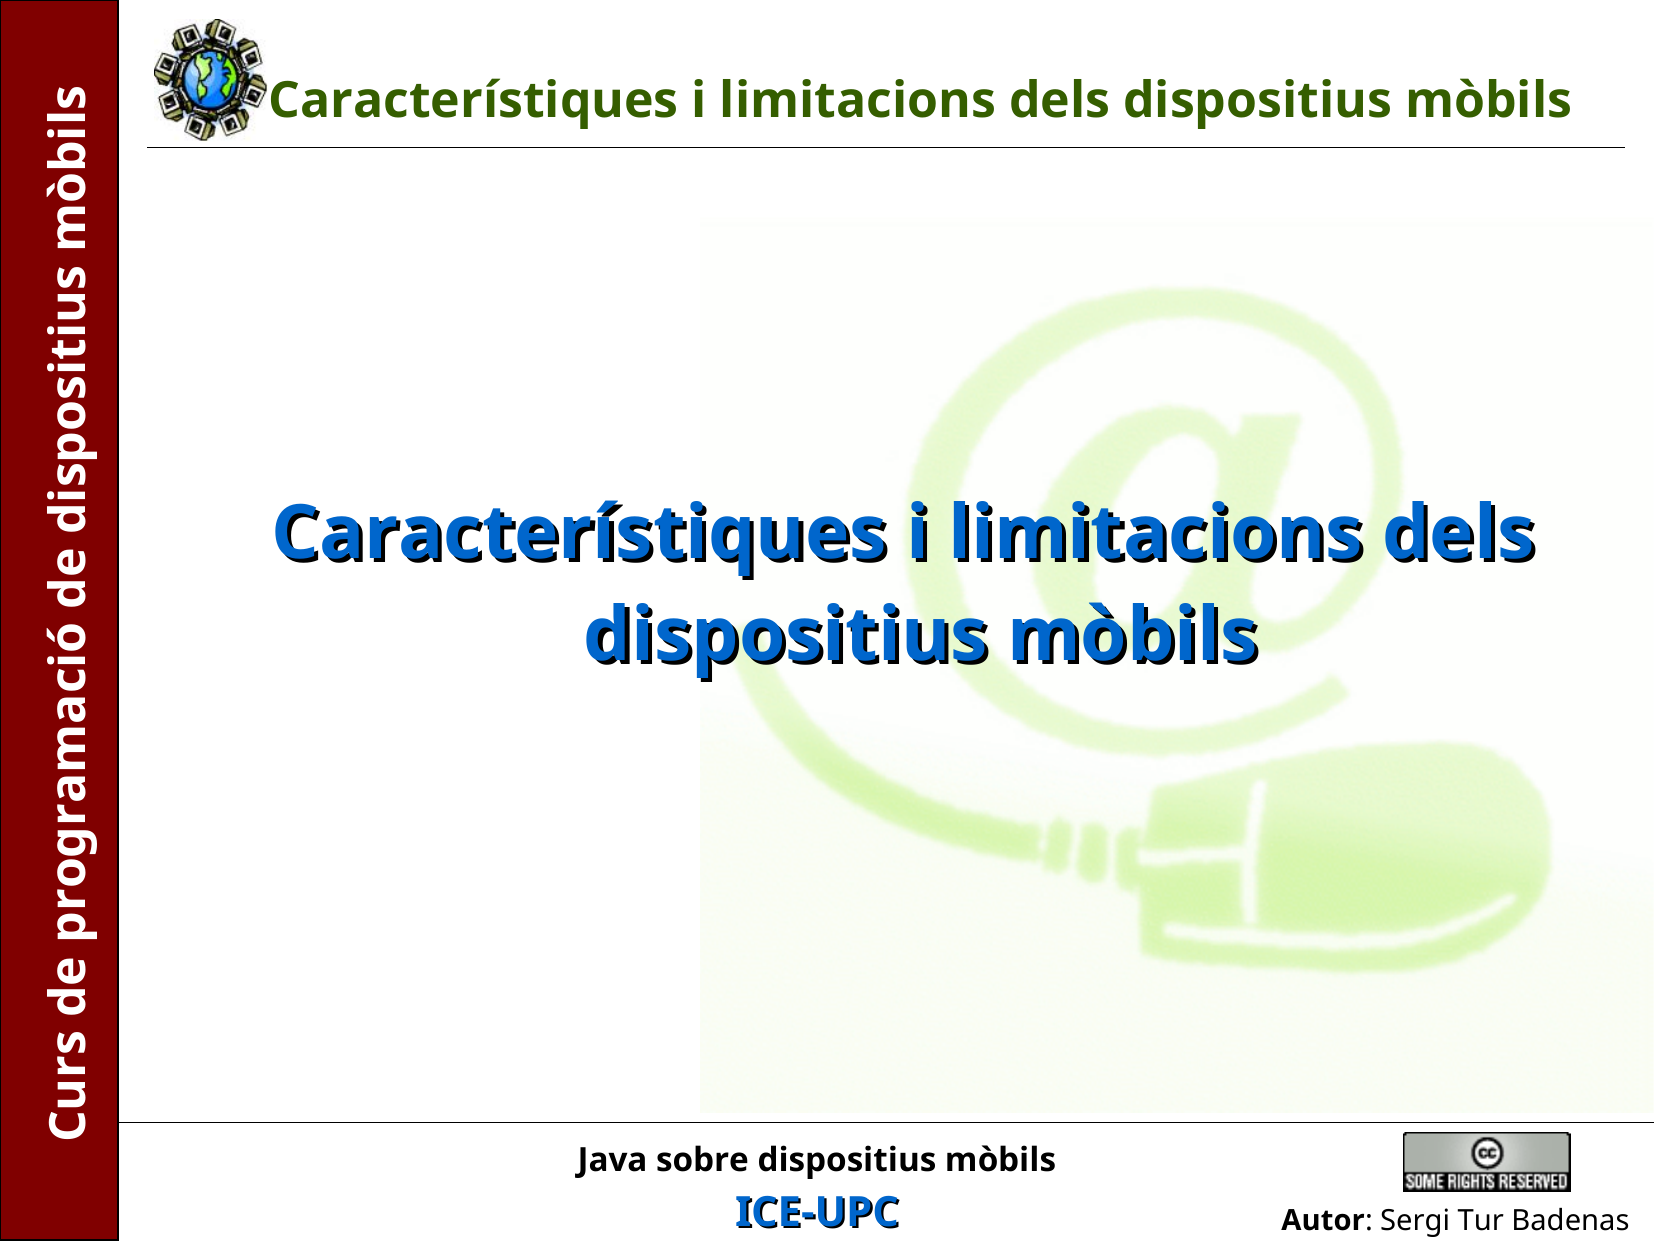

# Característiques i limitacions dels dispositius mòbils
Característiques i limitacions dels dispositius mòbils